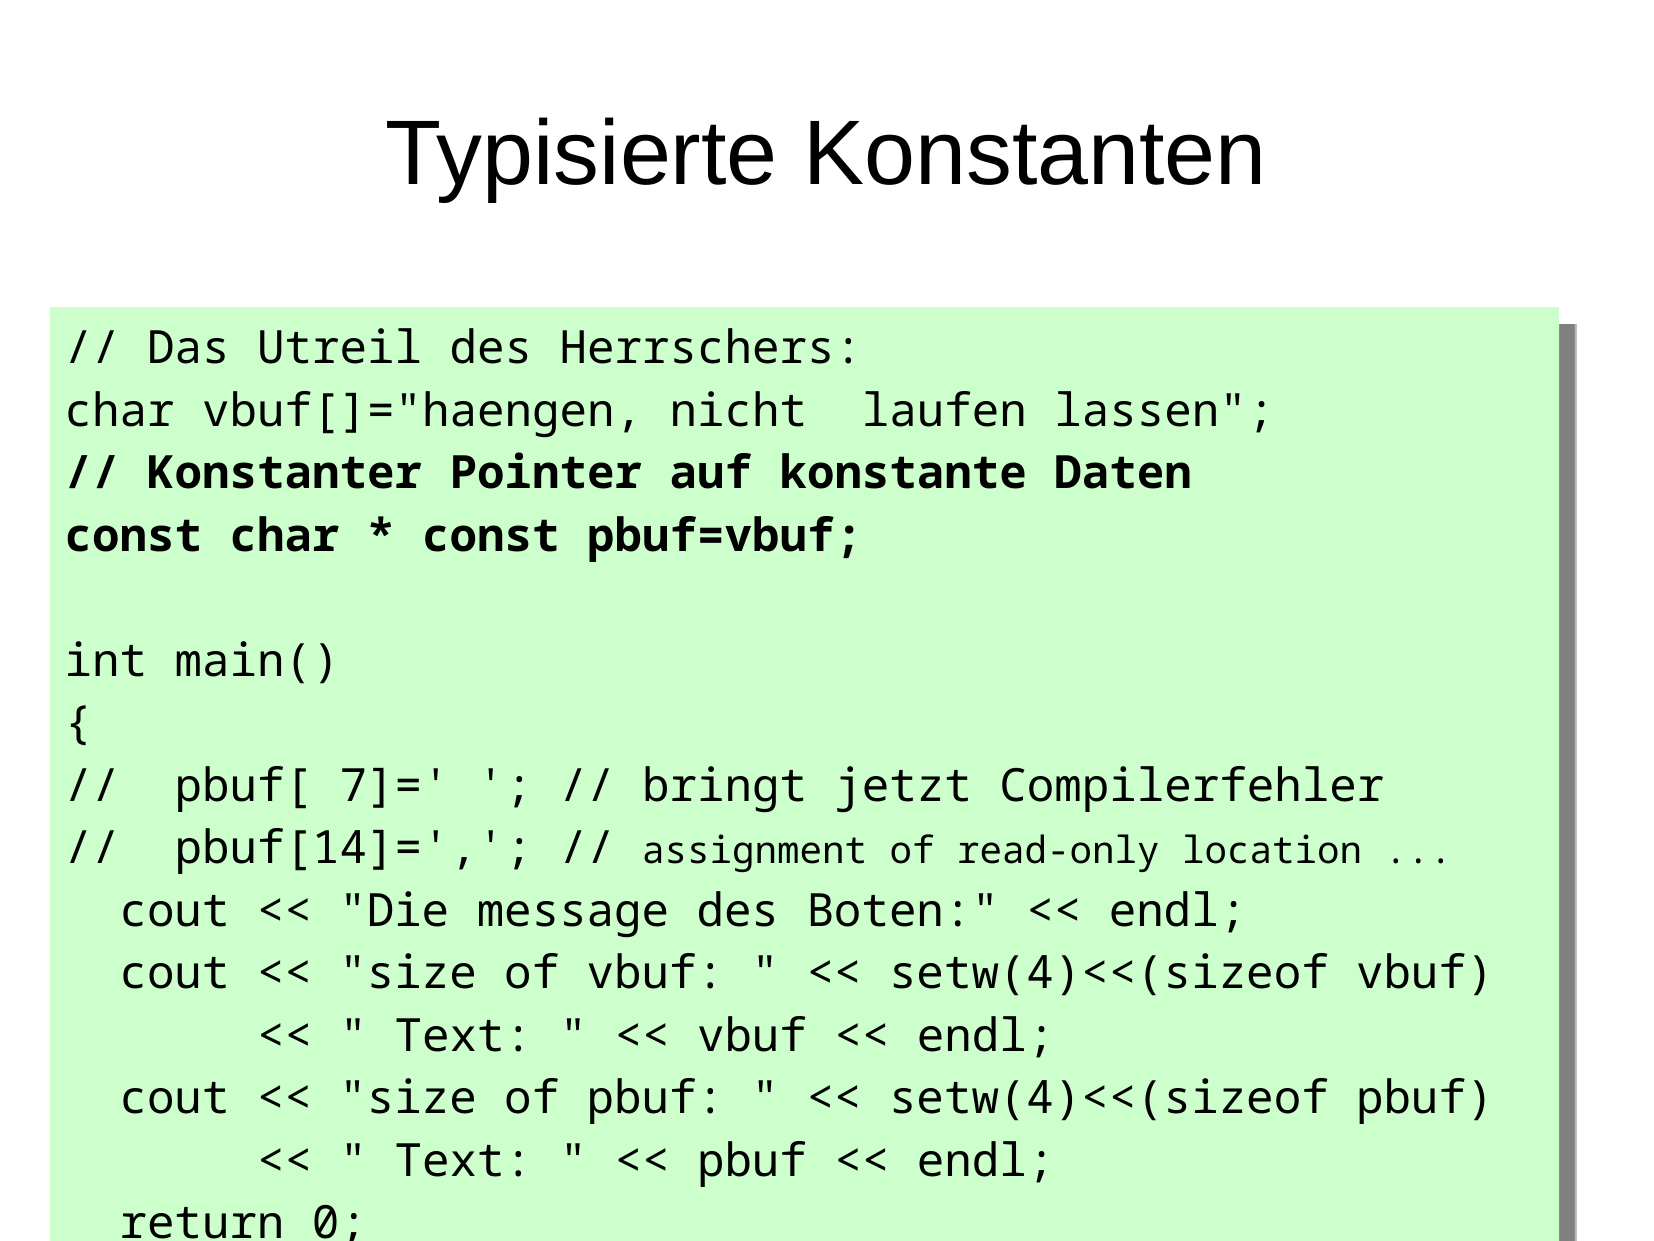

# Typisierte Konstanten
// Das Utreil des Herrschers:
char vbuf[]="haengen, nicht laufen lassen";
// Konstanter Pointer auf konstante Daten
const char * const pbuf=vbuf;
int main()
{
// pbuf[ 7]=' '; // bringt jetzt Compilerfehler
// pbuf[14]=','; // assignment of read-only location ...
 cout << "Die message des Boten:" << endl;
 cout << "size of vbuf: " << setw(4)<<(sizeof vbuf)
 << " Text: " << vbuf << endl;
 cout << "size of pbuf: " << setw(4)<<(sizeof pbuf)
 << " Text: " << pbuf << endl;
 return 0;
28